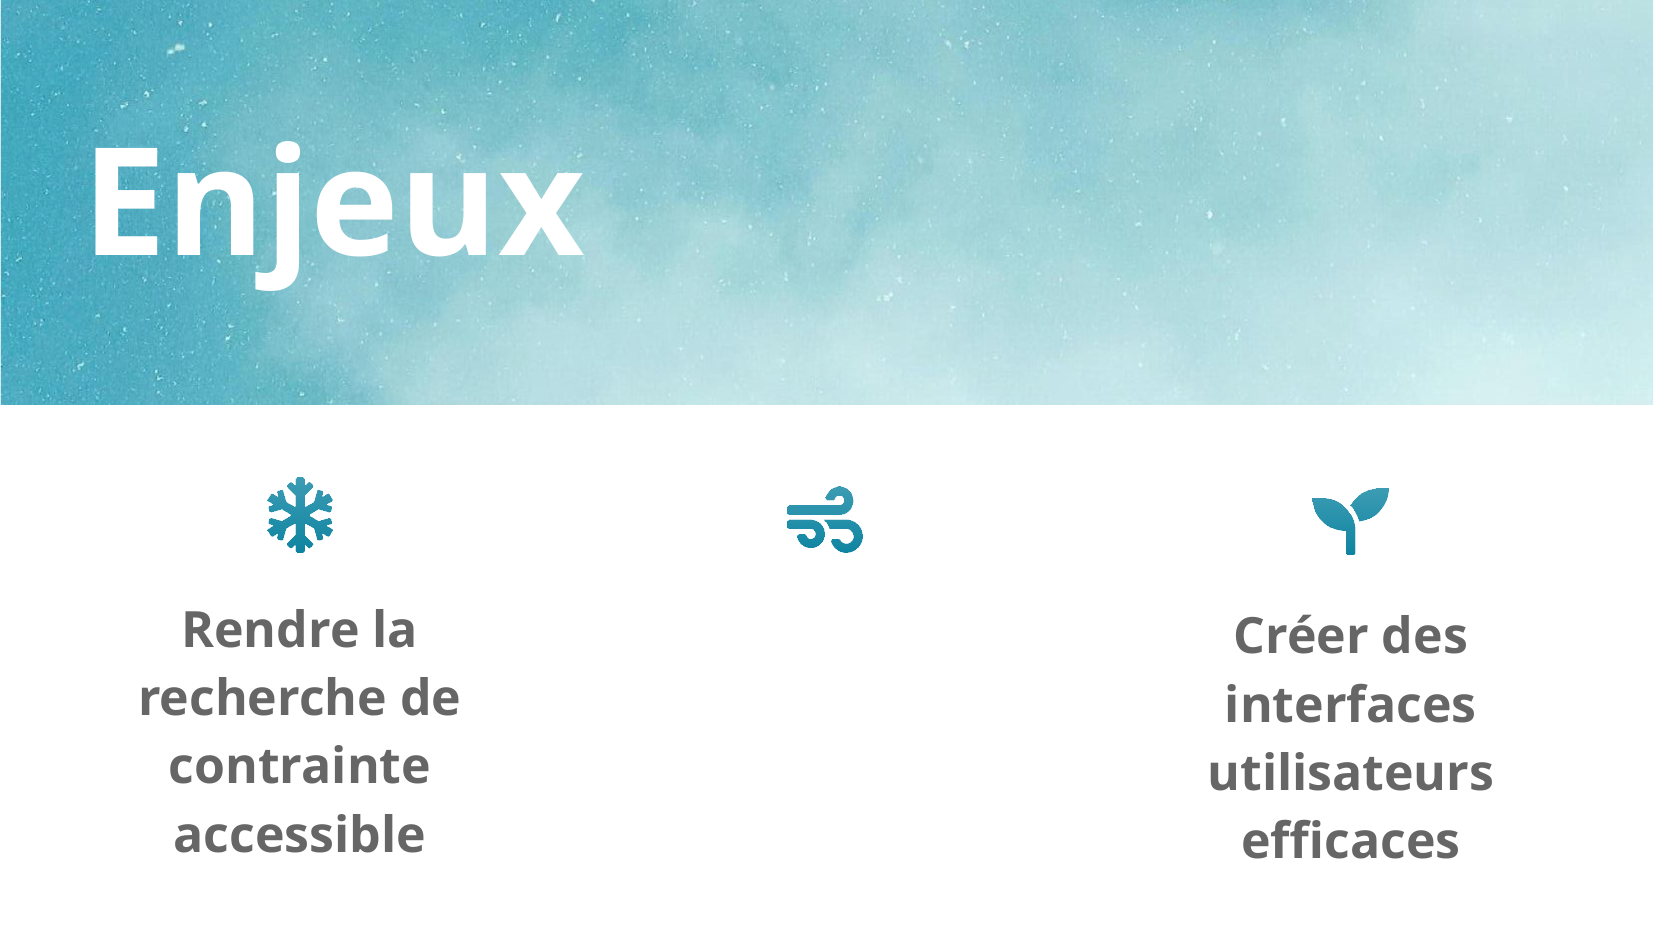

# Enjeux
Rendre la recherche de contrainte accessible
Créer des interfaces utilisateurs efficaces